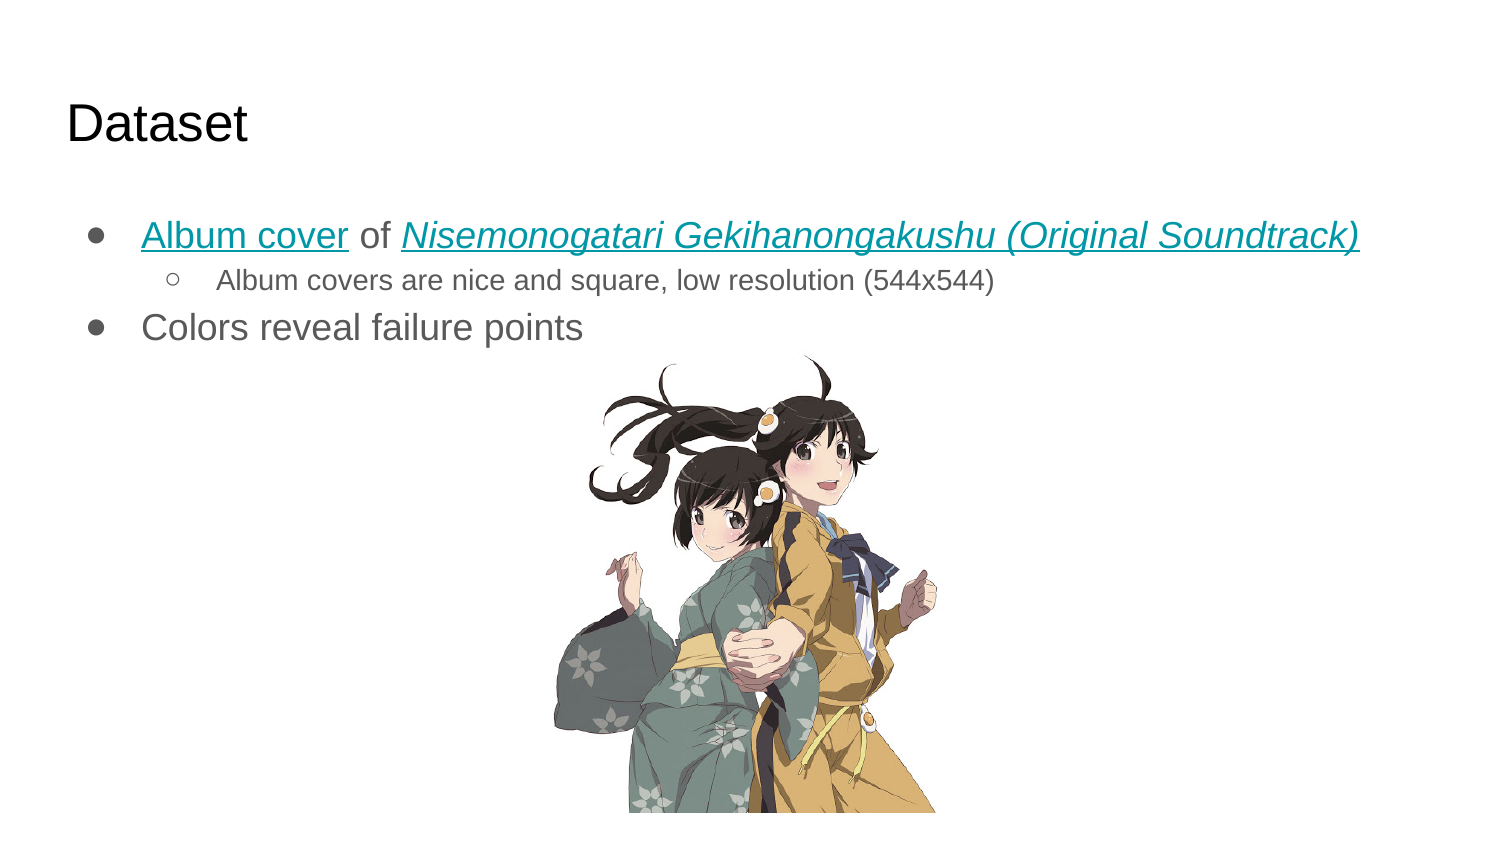

# Dataset
Album cover of Nisemonogatari Gekihanongakushu (Original Soundtrack)
Album covers are nice and square, low resolution (544x544)
Colors reveal failure points